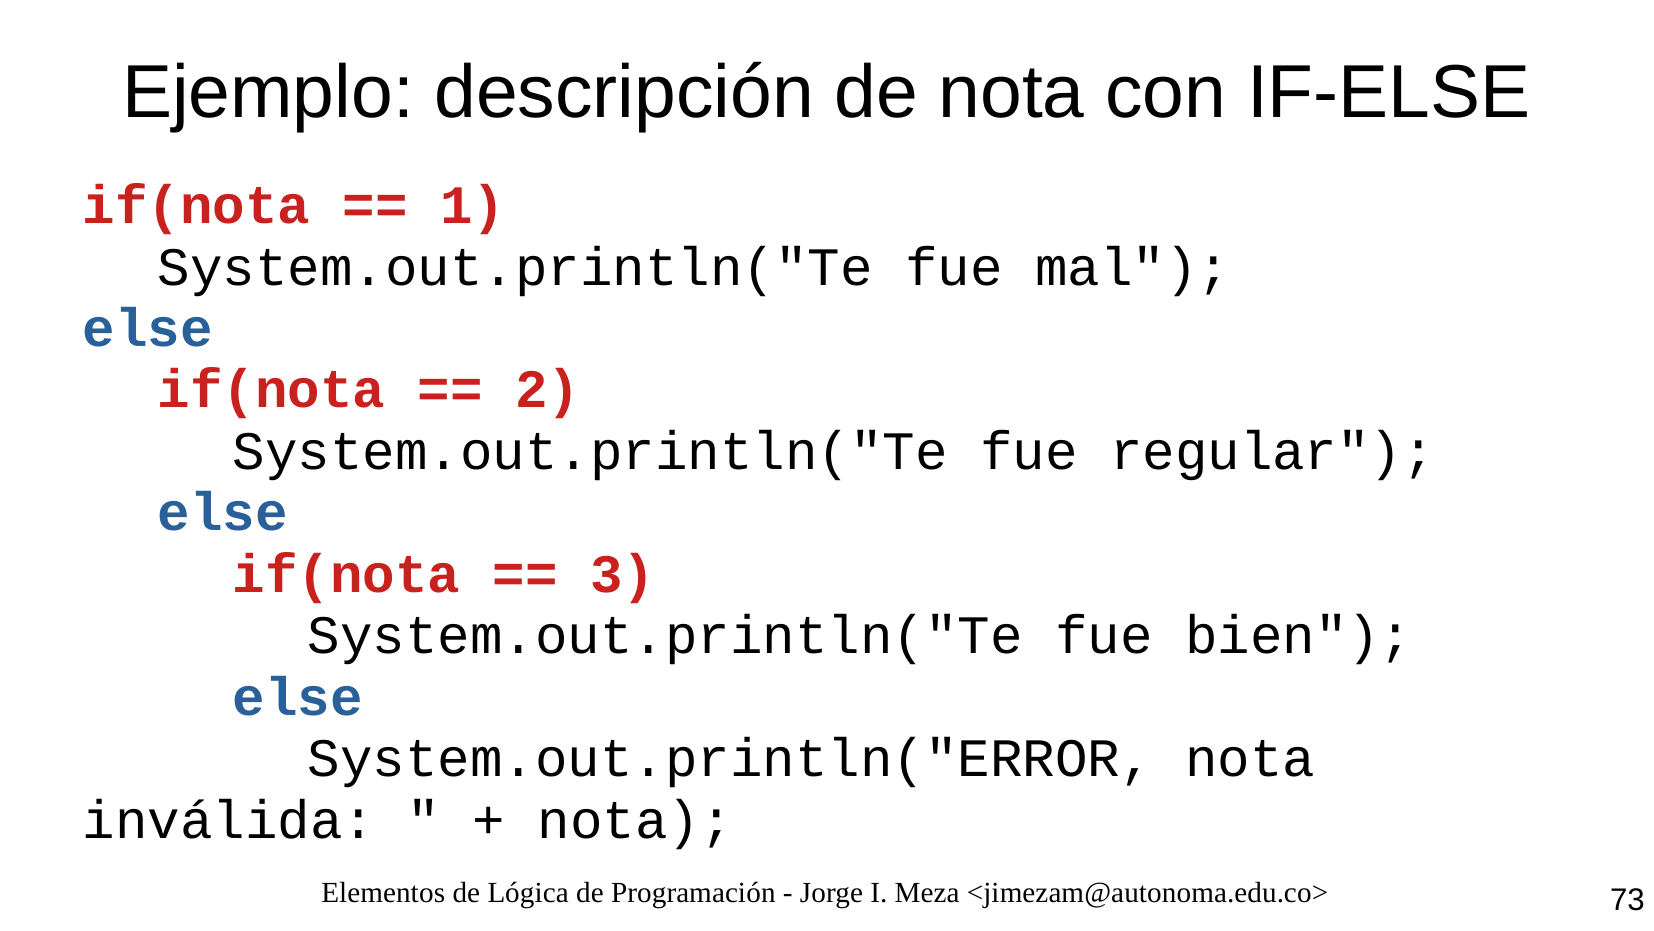

# Ejemplo: descripción de nota con IF-ELSE
if(nota == 1)
	System.out.println("Te fue mal");
else
	if(nota == 2)
 		System.out.println("Te fue regular");
	else
		if(nota == 3)
 			System.out.println("Te fue bien");
		else
 			System.out.println("ERROR, nota inválida: " + nota);
Elementos de Lógica de Programación - Jorge I. Meza <jimezam@autonoma.edu.co>